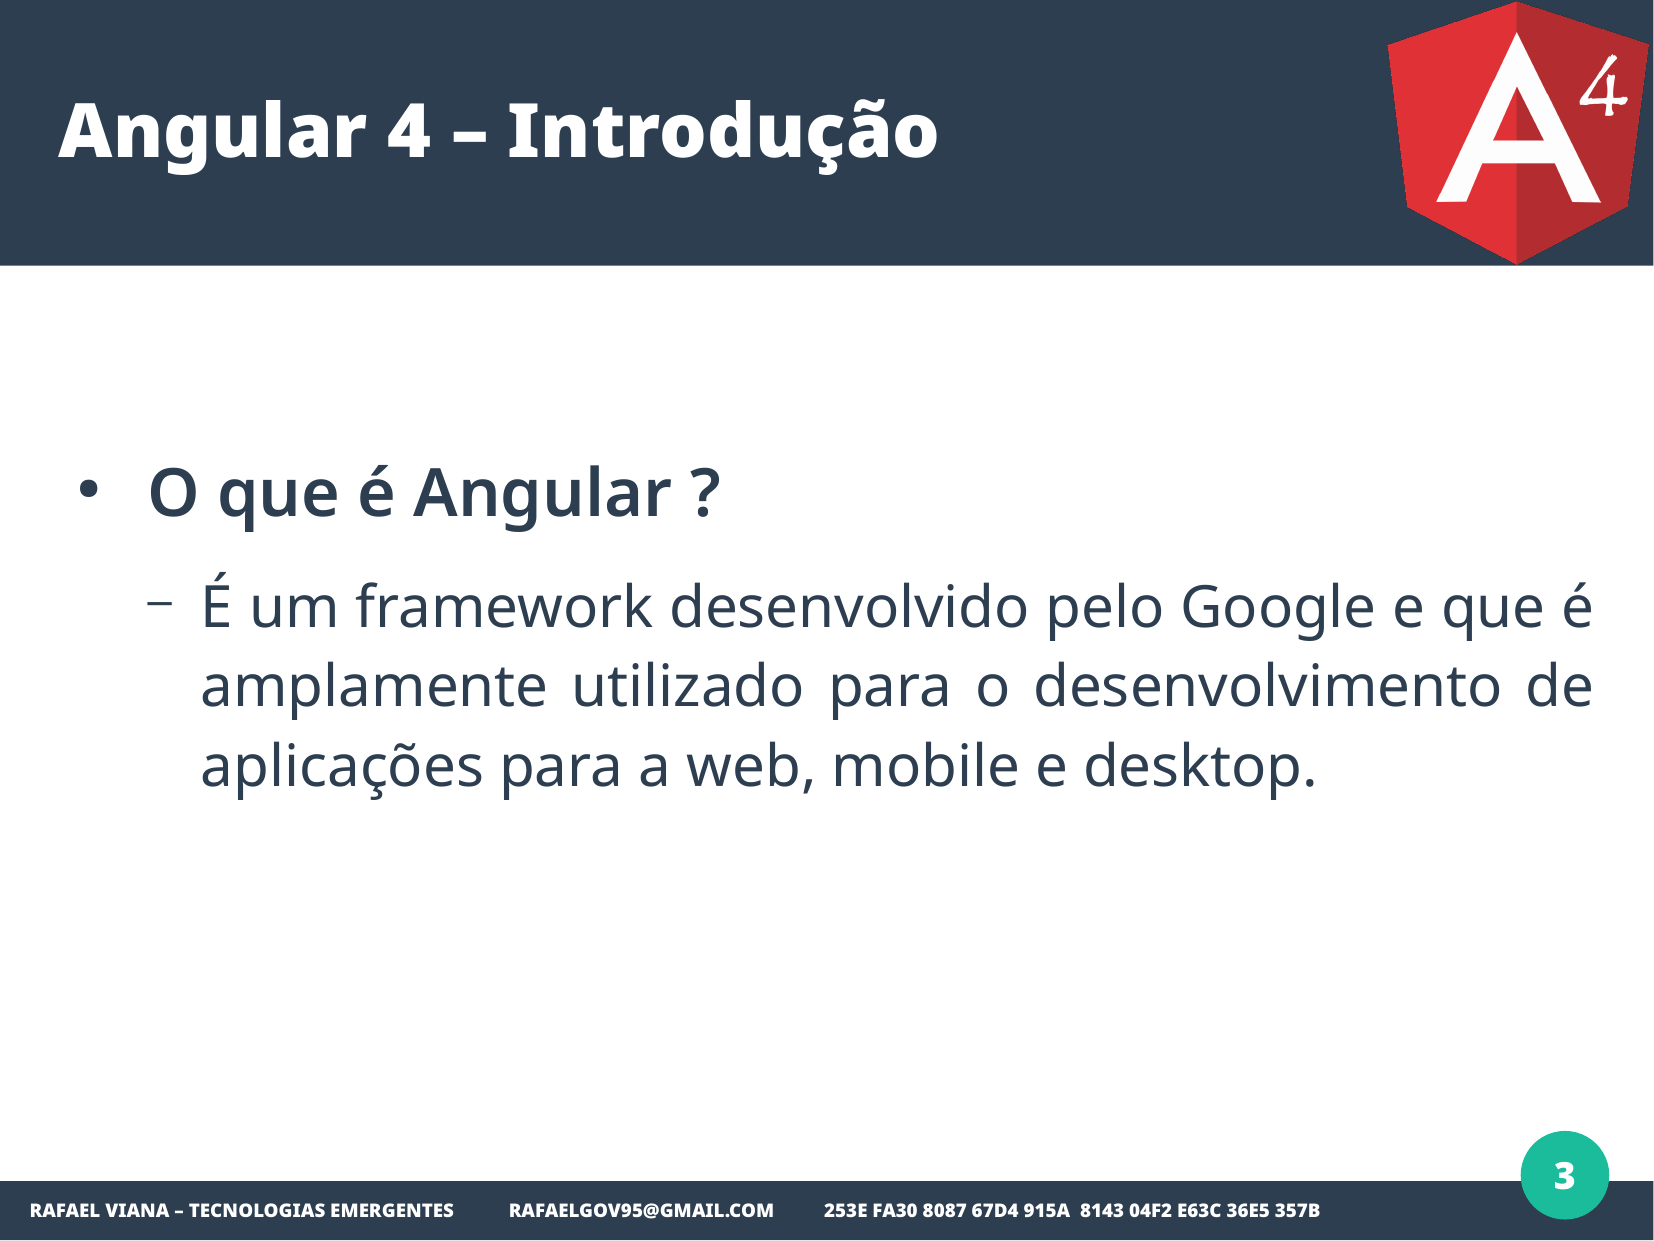

# Angular 4 – Introdução
 O que é Angular ?
É um framework desenvolvido pelo Google e que é amplamente utilizado para o desenvolvimento de aplicações para a web, mobile e desktop.
3
RAFAEL VIANA – TECNOLOGIAS EMERGENTES RAFAELGOV95@GMAIL.COM 253E FA30 8087 67D4 915A 8143 04F2 E63C 36E5 357B